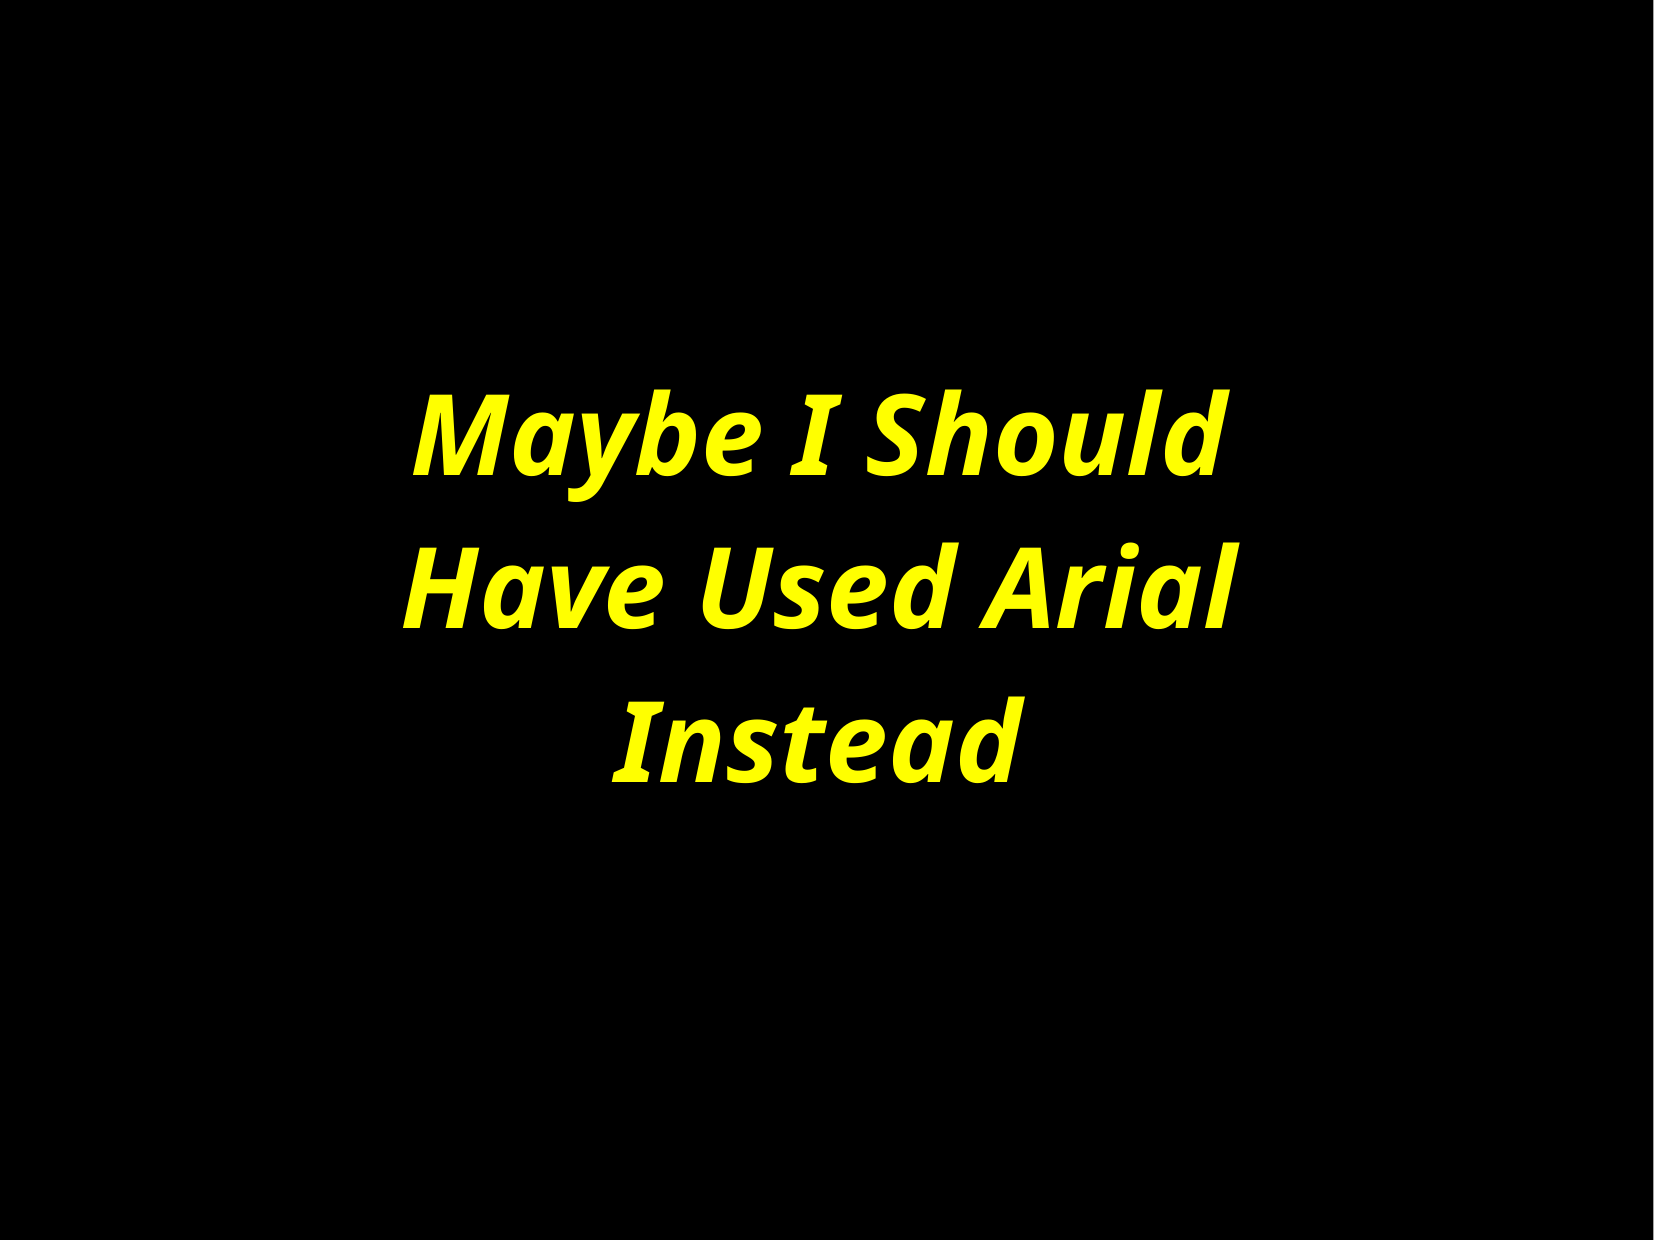

# Maybe I Should Have Used Arial Instead